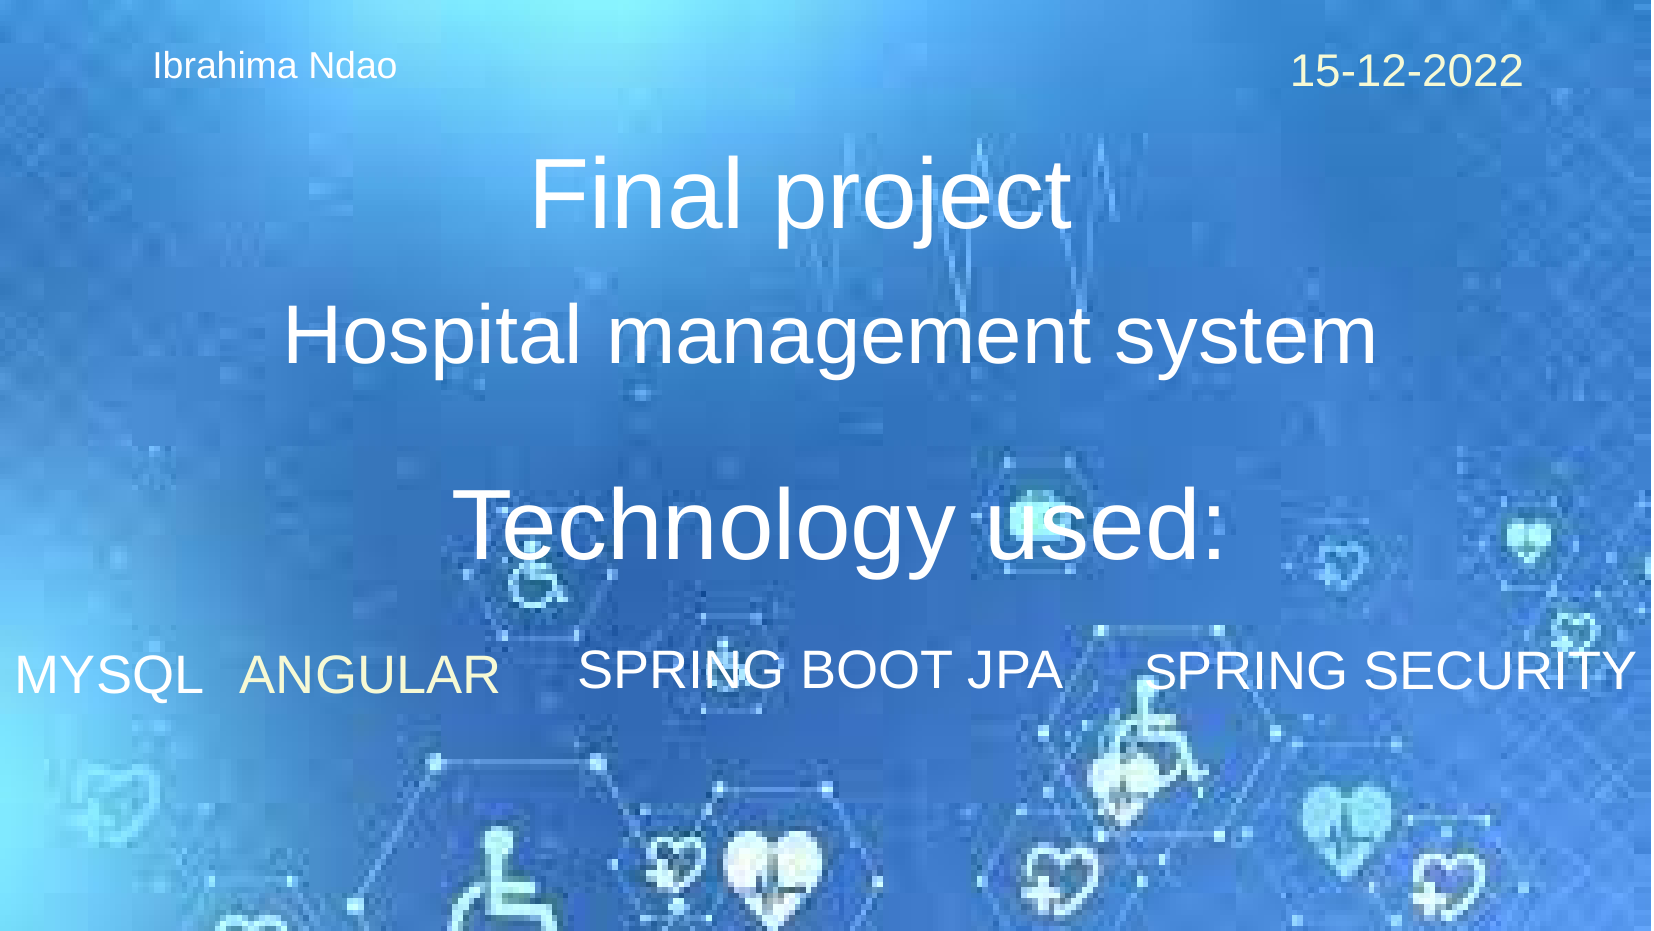

Ibrahima Ndao
15-12-2022
Final project
# Hospital management system
Technology used:
SPRING BOOT JPA
SPRING SECURITY
ANGULAR
MYSQL